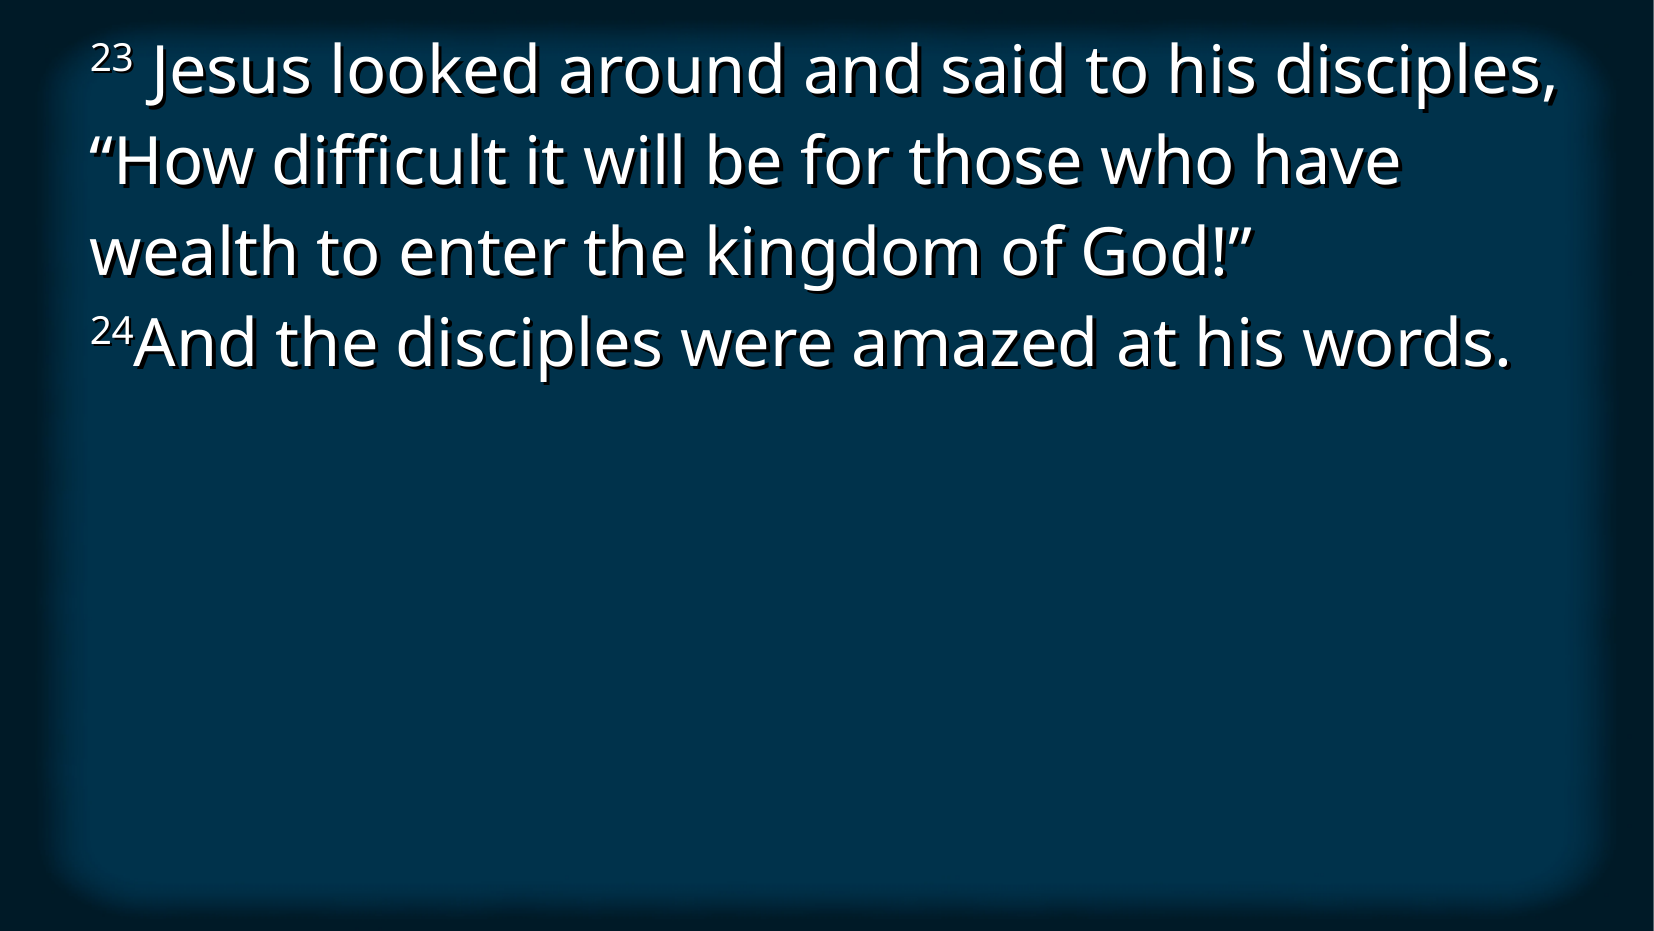

23 Jesus looked around and said to his disciples, “How difficult it will be for those who have wealth to enter the kingdom of God!”
24And the disciples were amazed at his words.